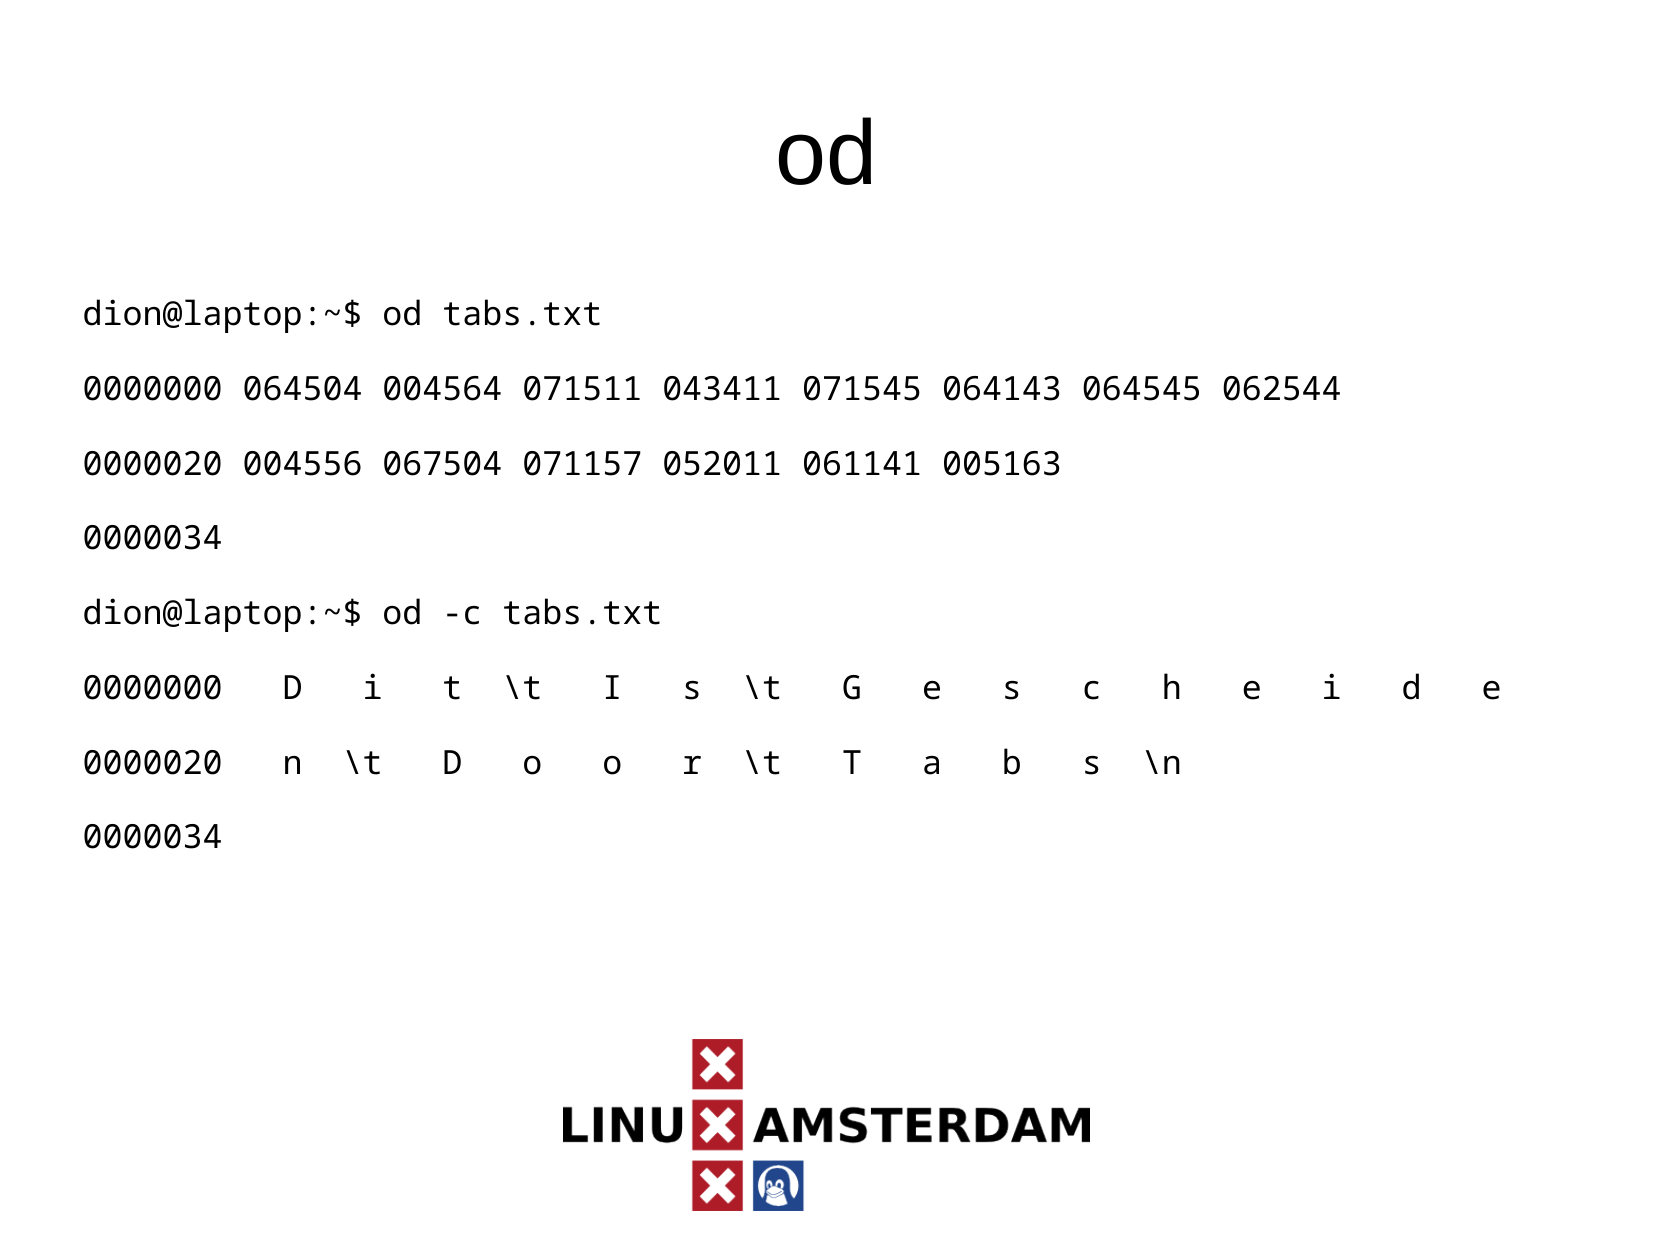

# od
dion@laptop:~$ od tabs.txt
0000000 064504 004564 071511 043411 071545 064143 064545 062544
0000020 004556 067504 071157 052011 061141 005163
0000034
dion@laptop:~$ od -c tabs.txt
0000000 D i t \t I s \t G e s c h e i d e
0000020 n \t D o o r \t T a b s \n
0000034